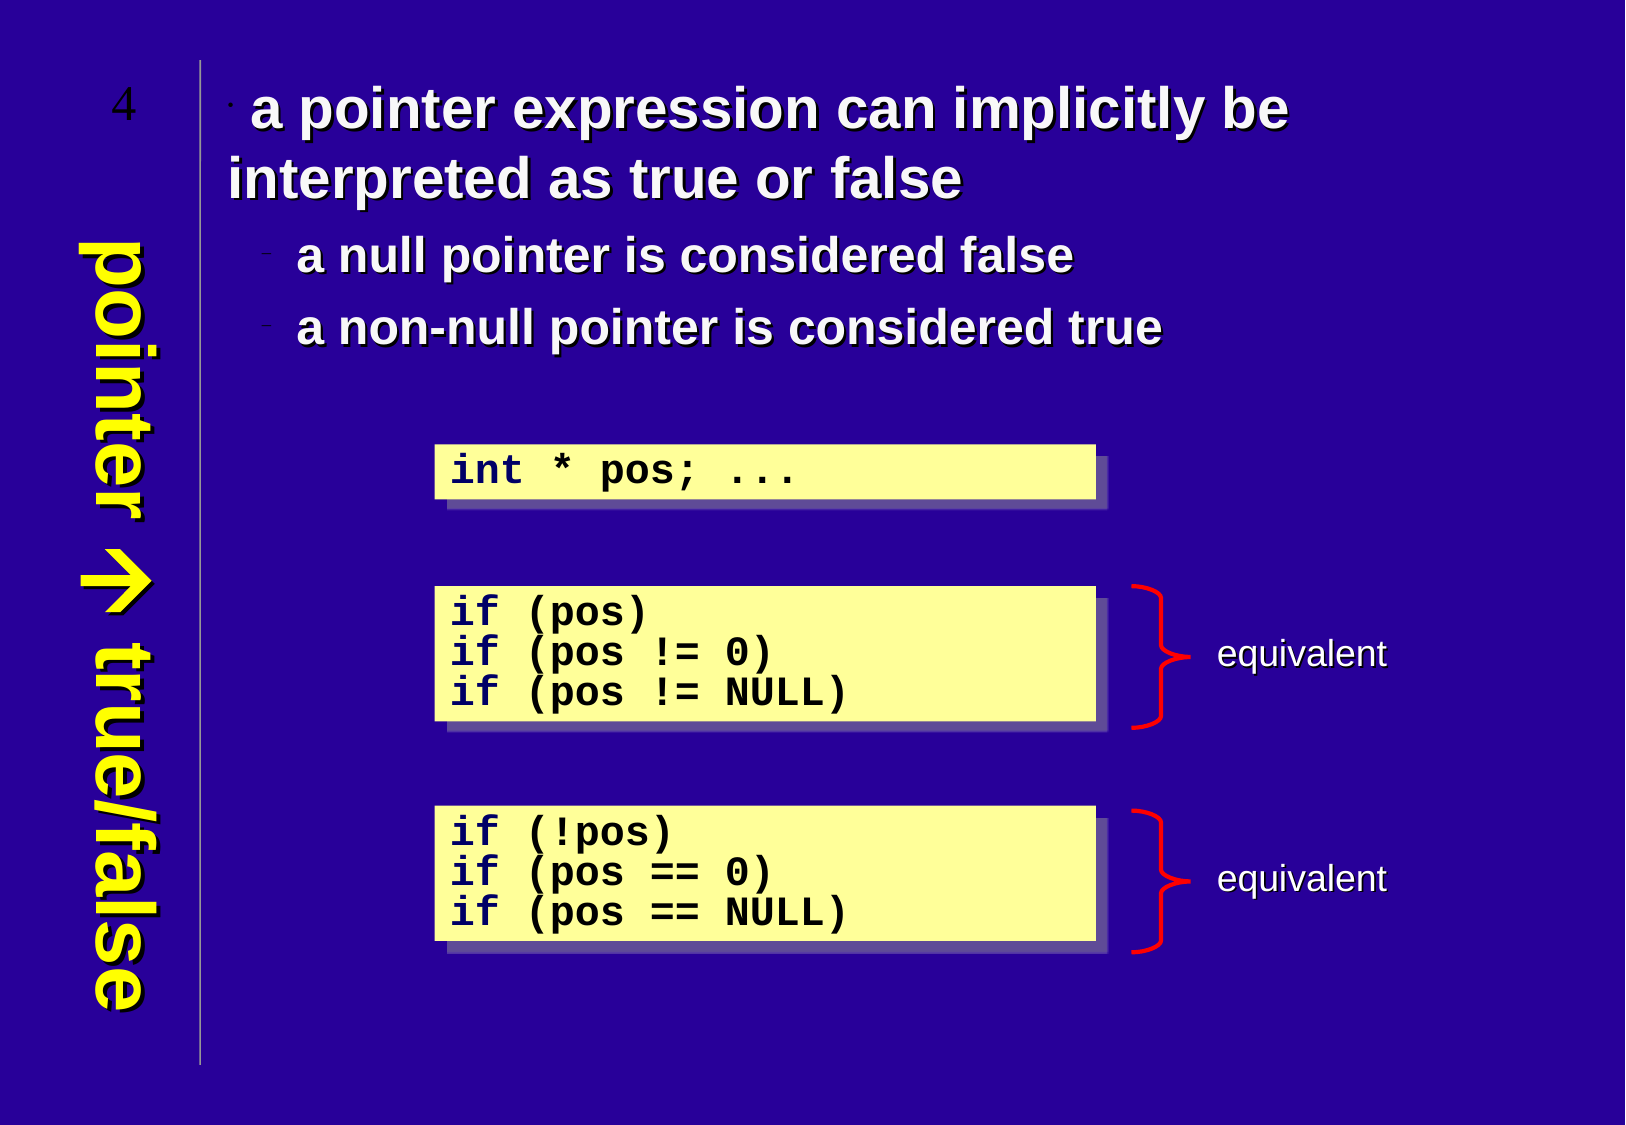

4
 a pointer expression can implicitly be interpreted as true or false
a null pointer is considered false
a non-null pointer is considered true
# pointer  true/false
int * pos; ...
if (pos)
if (pos != 0)
if (pos != NULL)
equivalent
if (!pos)
if (pos == 0)
if (pos == NULL)
equivalent